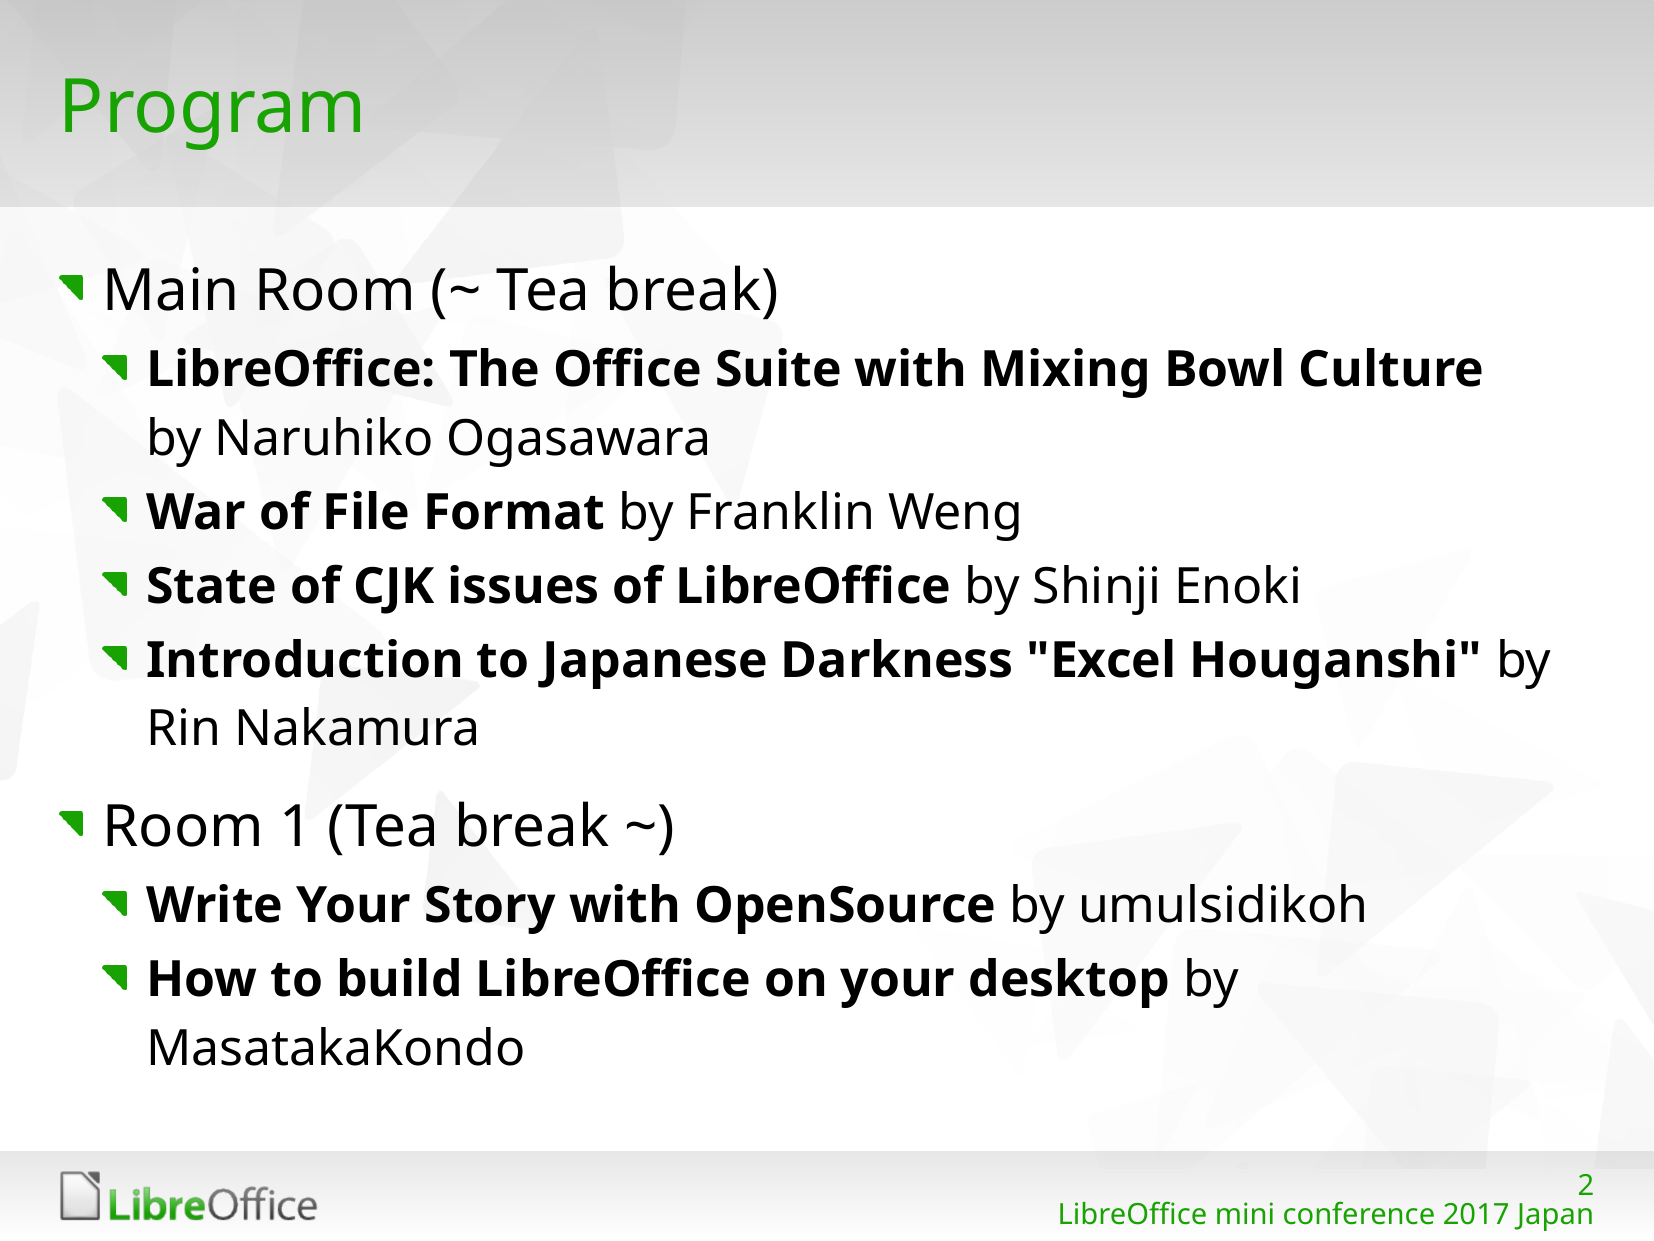

# Program
Main Room (~ Tea break)
LibreOffice: The Office Suite with Mixing Bowl Culture
by Naruhiko Ogasawara
War of File Format by Franklin Weng
State of CJK issues of LibreOffice by Shinji Enoki
Introduction to Japanese Darkness "Excel Houganshi" by Rin Nakamura
Room 1 (Tea break ~)
Write Your Story with OpenSource by umulsidikoh
How to build LibreOffice on your desktop by MasatakaKondo
2
 LibreOffice mini conference 2017 Japan